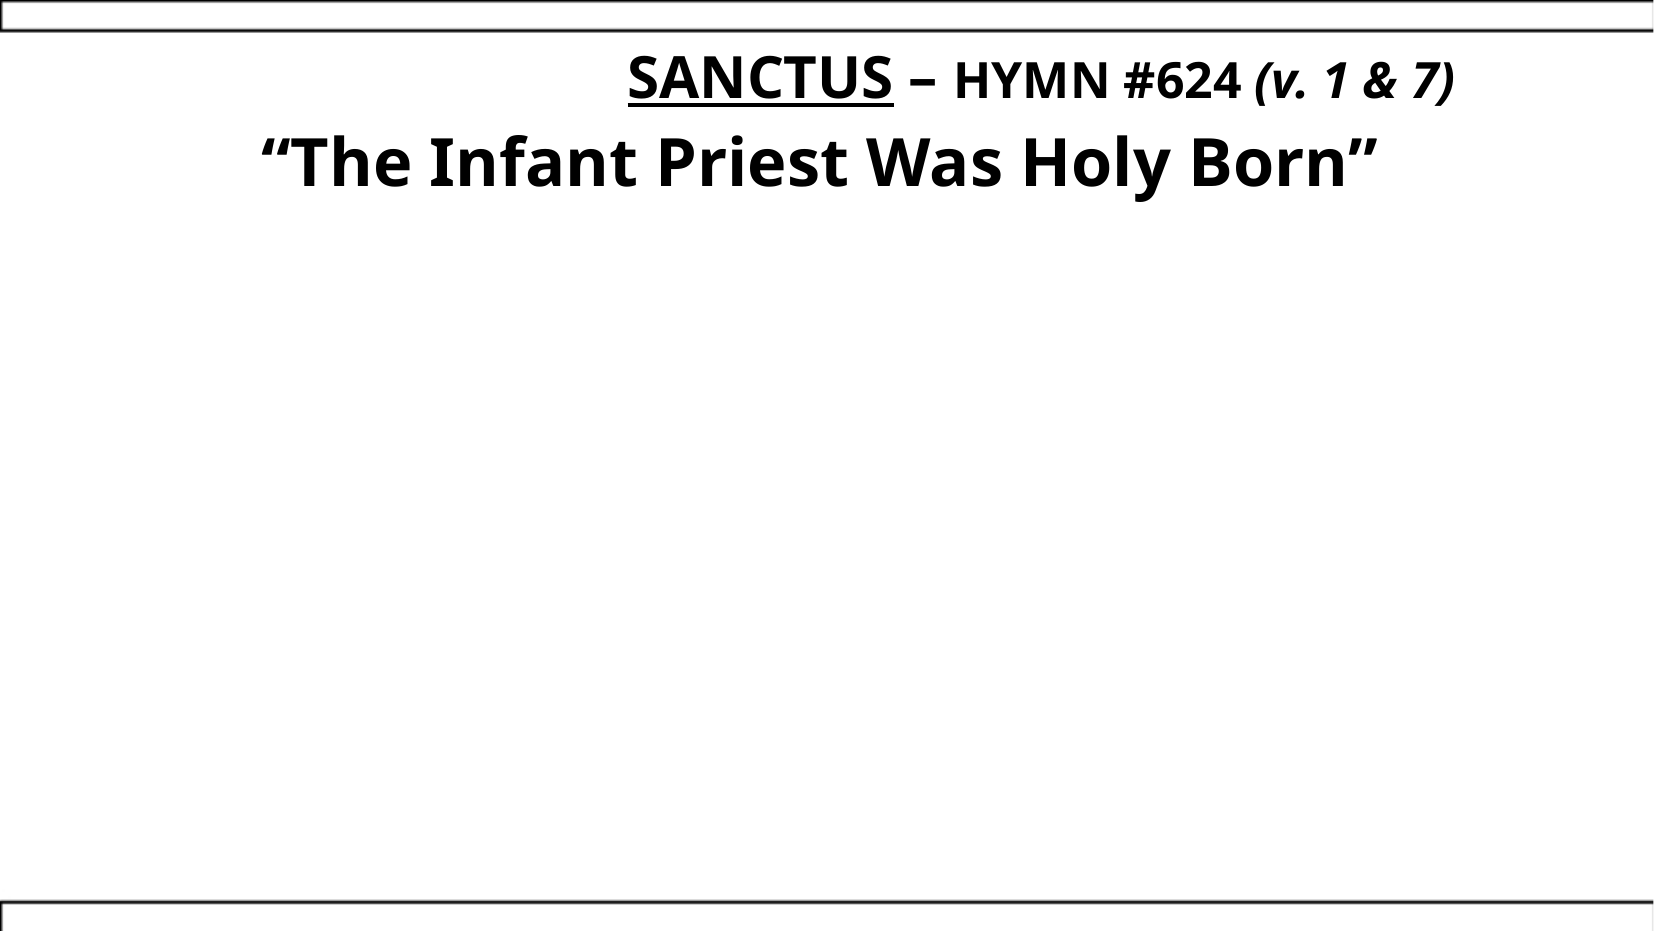

SANCTUS – HYMN #624 (v. 1 & 7)
“The Infant Priest Was Holy Born”